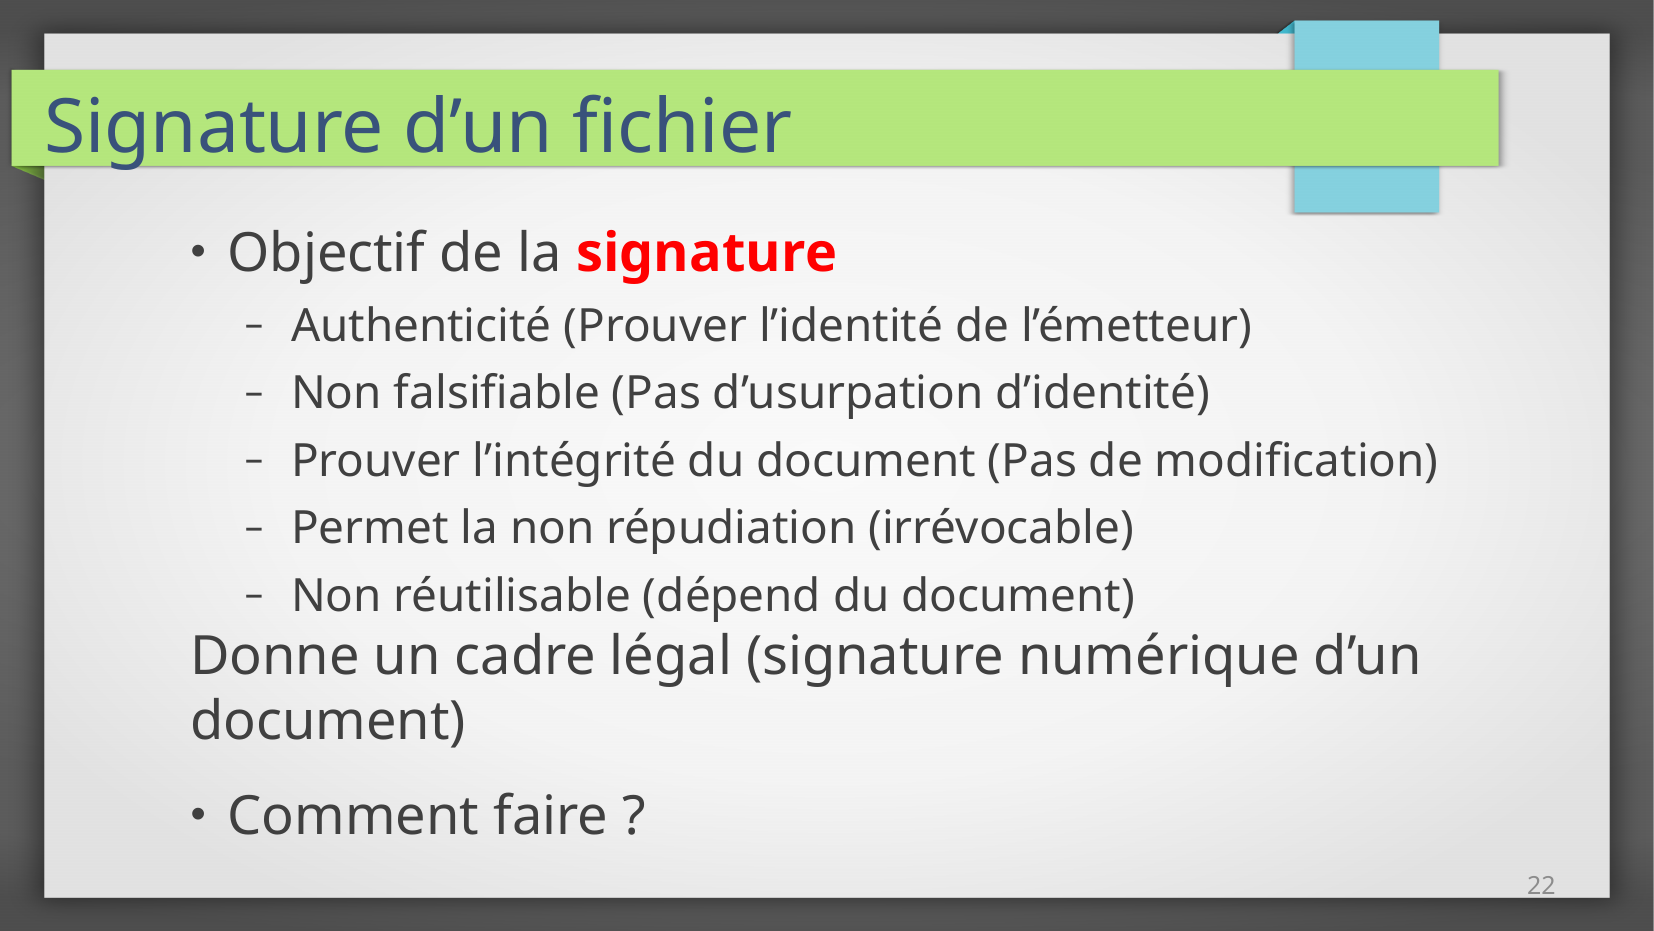

Signature d’un fichier
Objectif de la signature
Authenticité (Prouver l’identité de l’émetteur)
Non falsifiable (Pas d’usurpation d’identité)
Prouver l’intégrité du document (Pas de modification)
Permet la non répudiation (irrévocable)
Non réutilisable (dépend du document)
Donne un cadre légal (signature numérique d’un document)
Comment faire ?